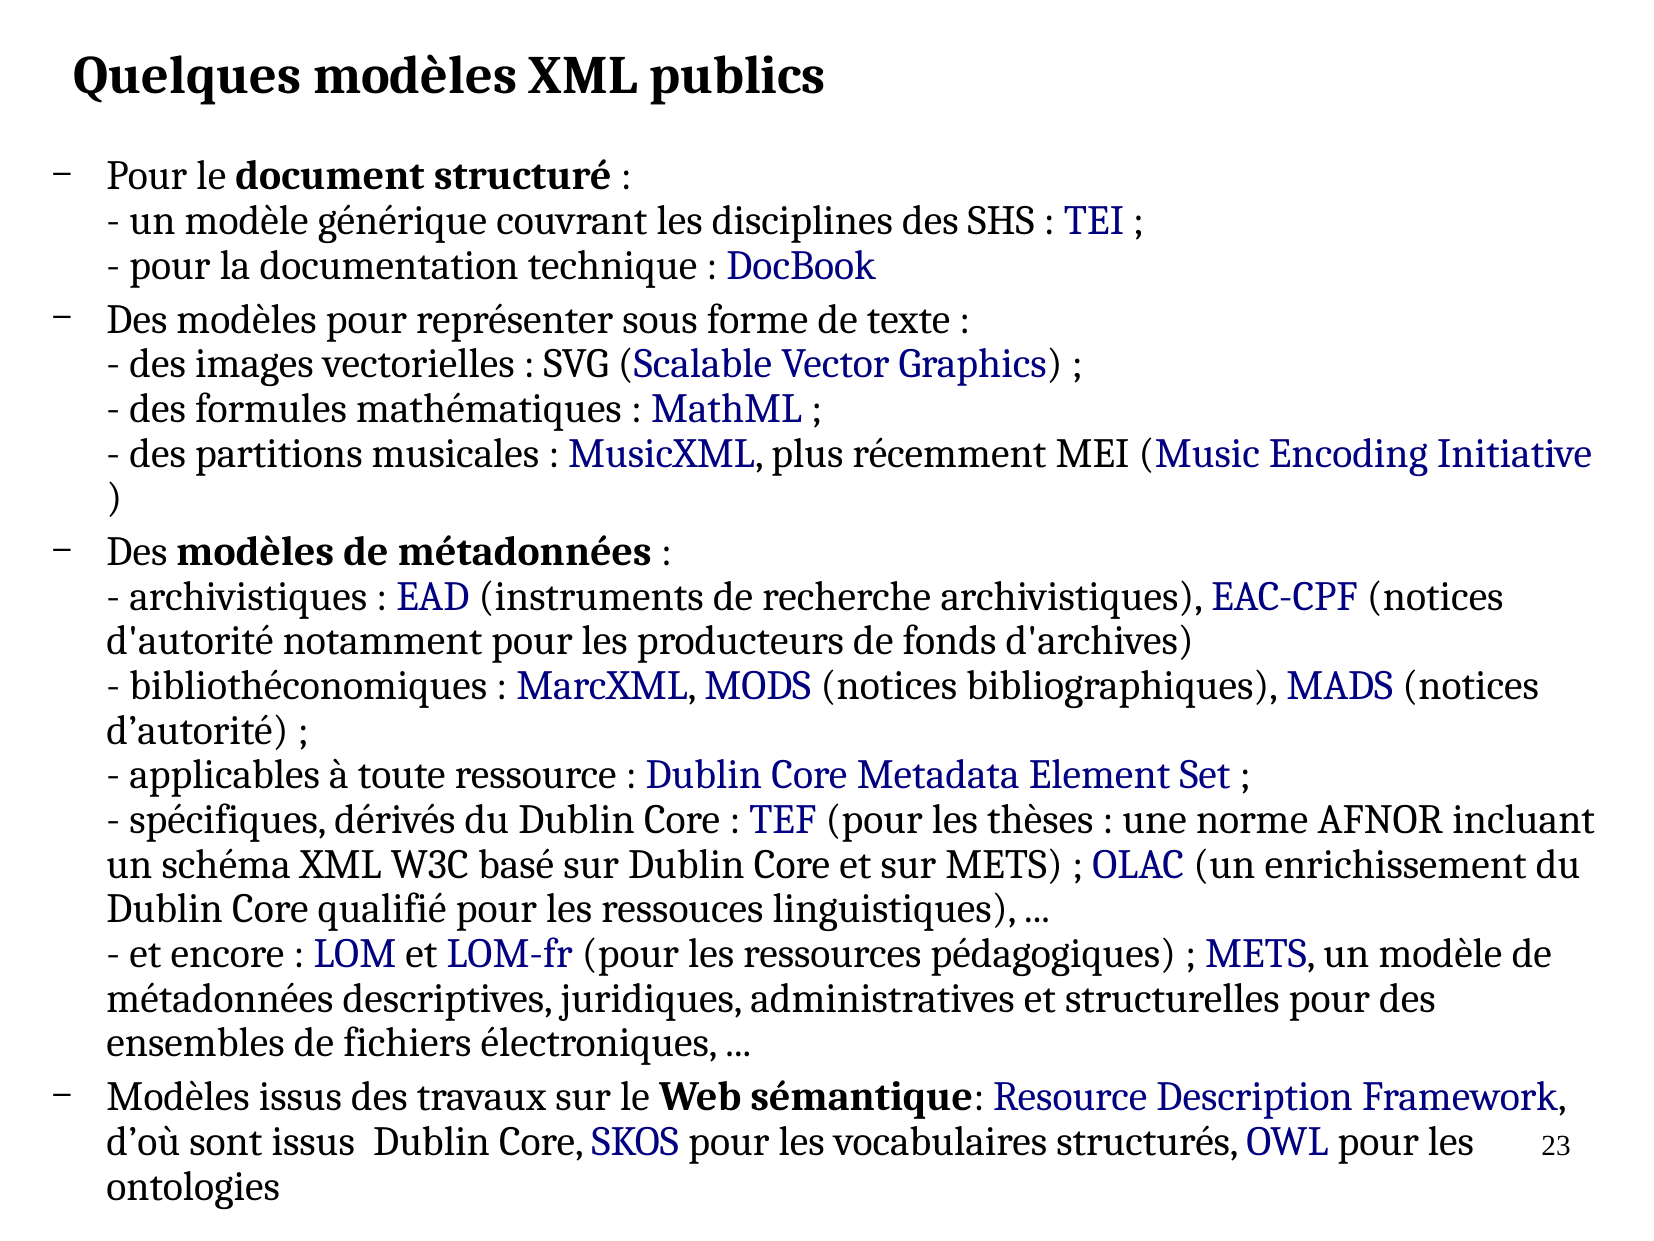

# Quelques modèles XML publics
Pour le document structuré :
- un modèle générique couvrant les disciplines des SHS : TEI ;
- pour la documentation technique : DocBook
Des modèles pour représenter sous forme de texte :
- des images vectorielles : SVG (Scalable Vector Graphics) ;
- des formules mathématiques : MathML ;
- des partitions musicales : MusicXML, plus récemment MEI (Music Encoding Initiative)
Des modèles de métadonnées :
- archivistiques : EAD (instruments de recherche archivistiques), EAC-CPF (notices d'autorité notamment pour les producteurs de fonds d'archives)
- bibliothéconomiques : MarcXML, MODS (notices bibliographiques), MADS (notices d’autorité) ;
- applicables à toute ressource : Dublin Core Metadata Element Set ;
- spécifiques, dérivés du Dublin Core : TEF (pour les thèses : une norme AFNOR incluant un schéma XML W3C basé sur Dublin Core et sur METS) ; OLAC (un enrichissement du Dublin Core qualifié pour les ressouces linguistiques), ...
- et encore : LOM et LOM-fr (pour les ressources pédagogiques) ; METS, un modèle de métadonnées descriptives, juridiques, administratives et structurelles pour des ensembles de fichiers électroniques, ...
Modèles issus des travaux sur le Web sémantique: Resource Description Framework, d’où sont issus Dublin Core, SKOS pour les vocabulaires structurés, OWL pour les ontologies
23